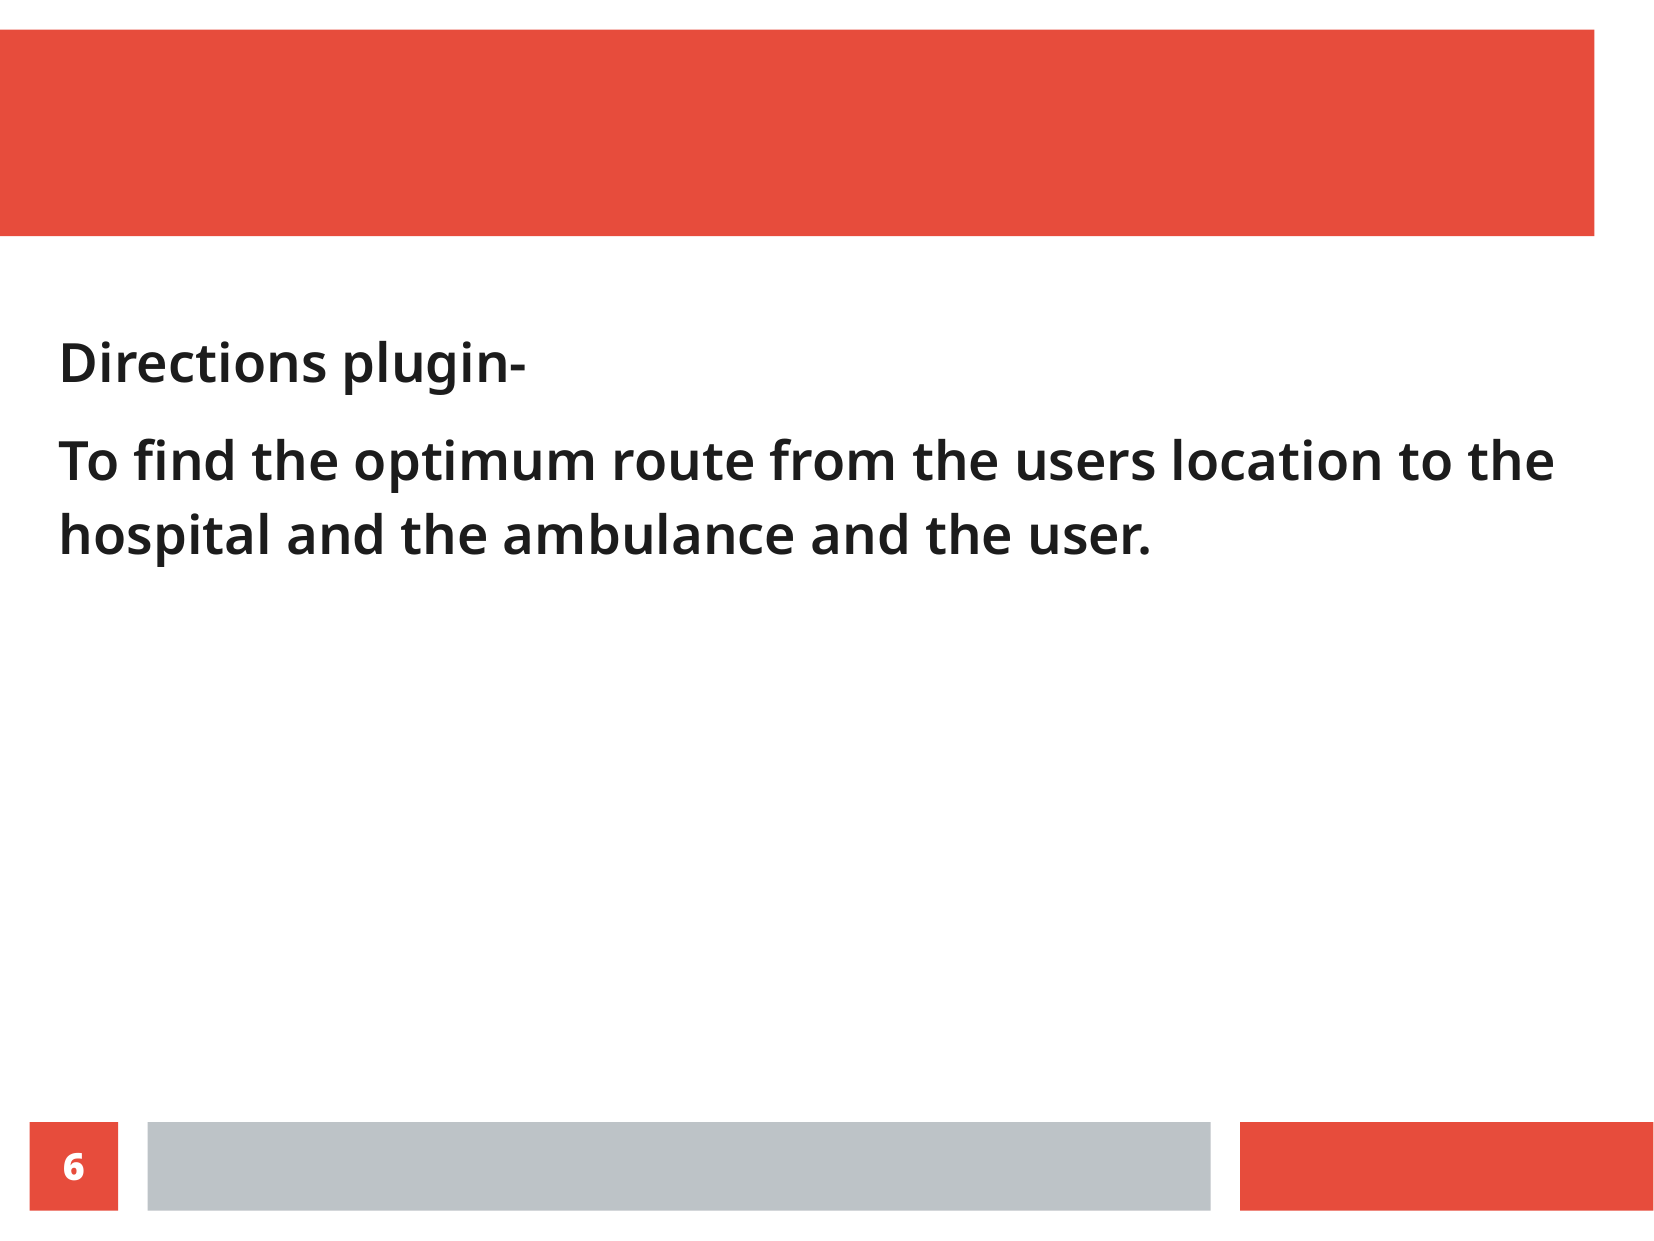

#
Directions plugin-
To find the optimum route from the users location to the hospital and the ambulance and the user.
6